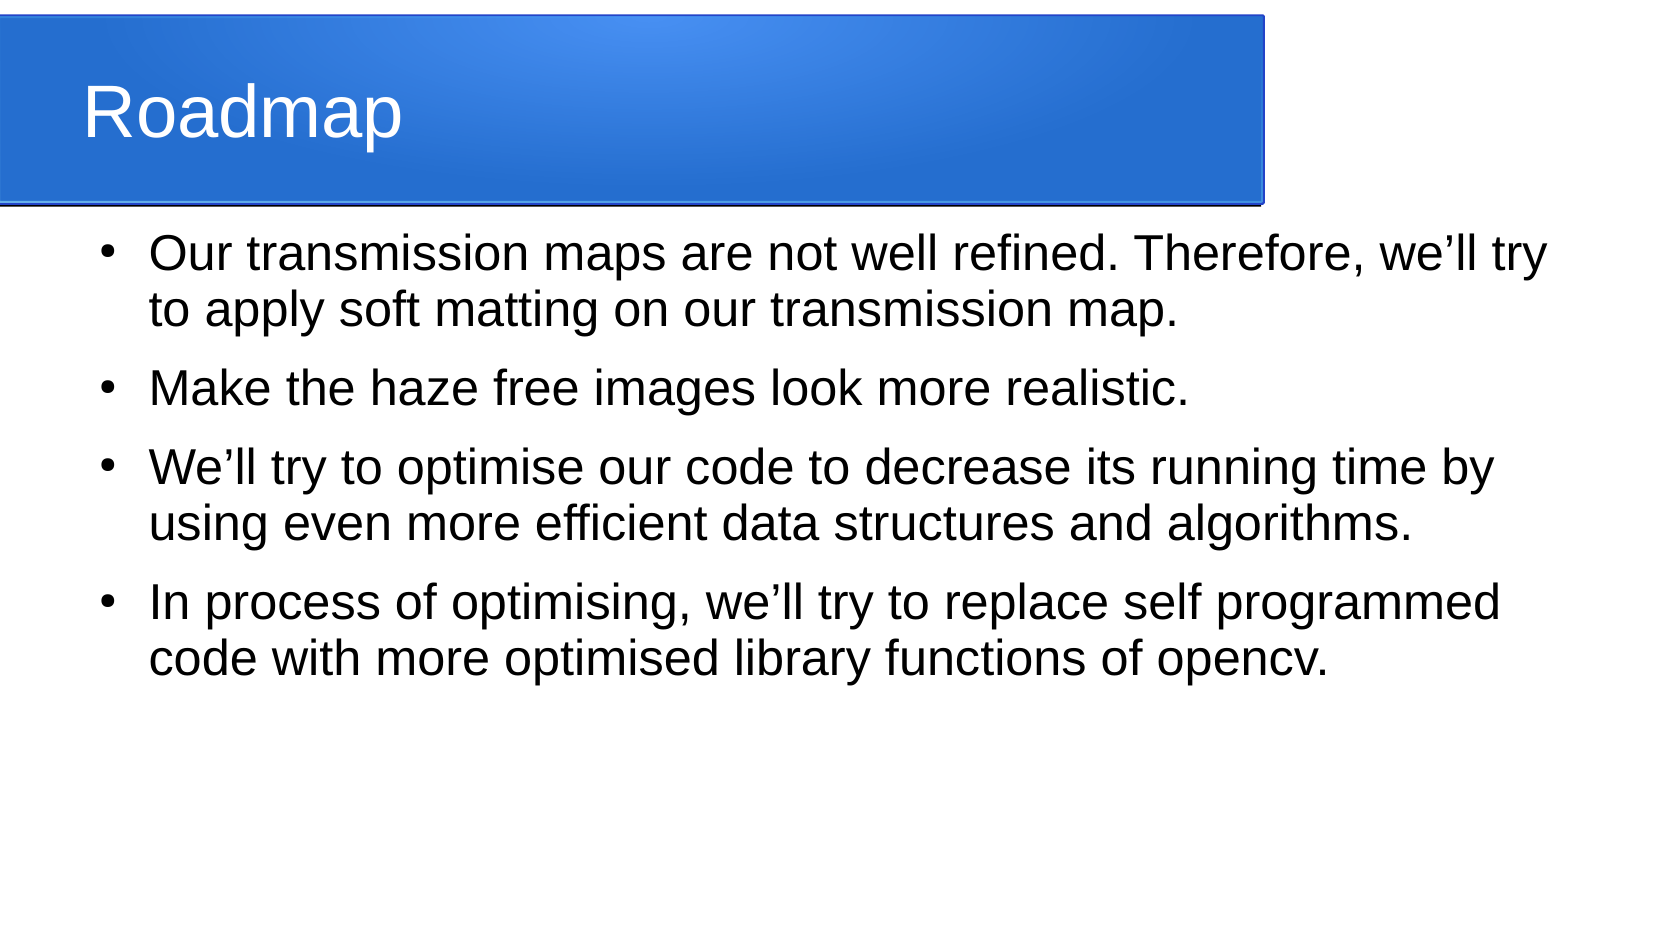

# Roadmap
Our transmission maps are not well refined. Therefore, we’ll try to apply soft matting on our transmission map.
Make the haze free images look more realistic.
We’ll try to optimise our code to decrease its running time by using even more efficient data structures and algorithms.
In process of optimising, we’ll try to replace self programmed code with more optimised library functions of opencv.